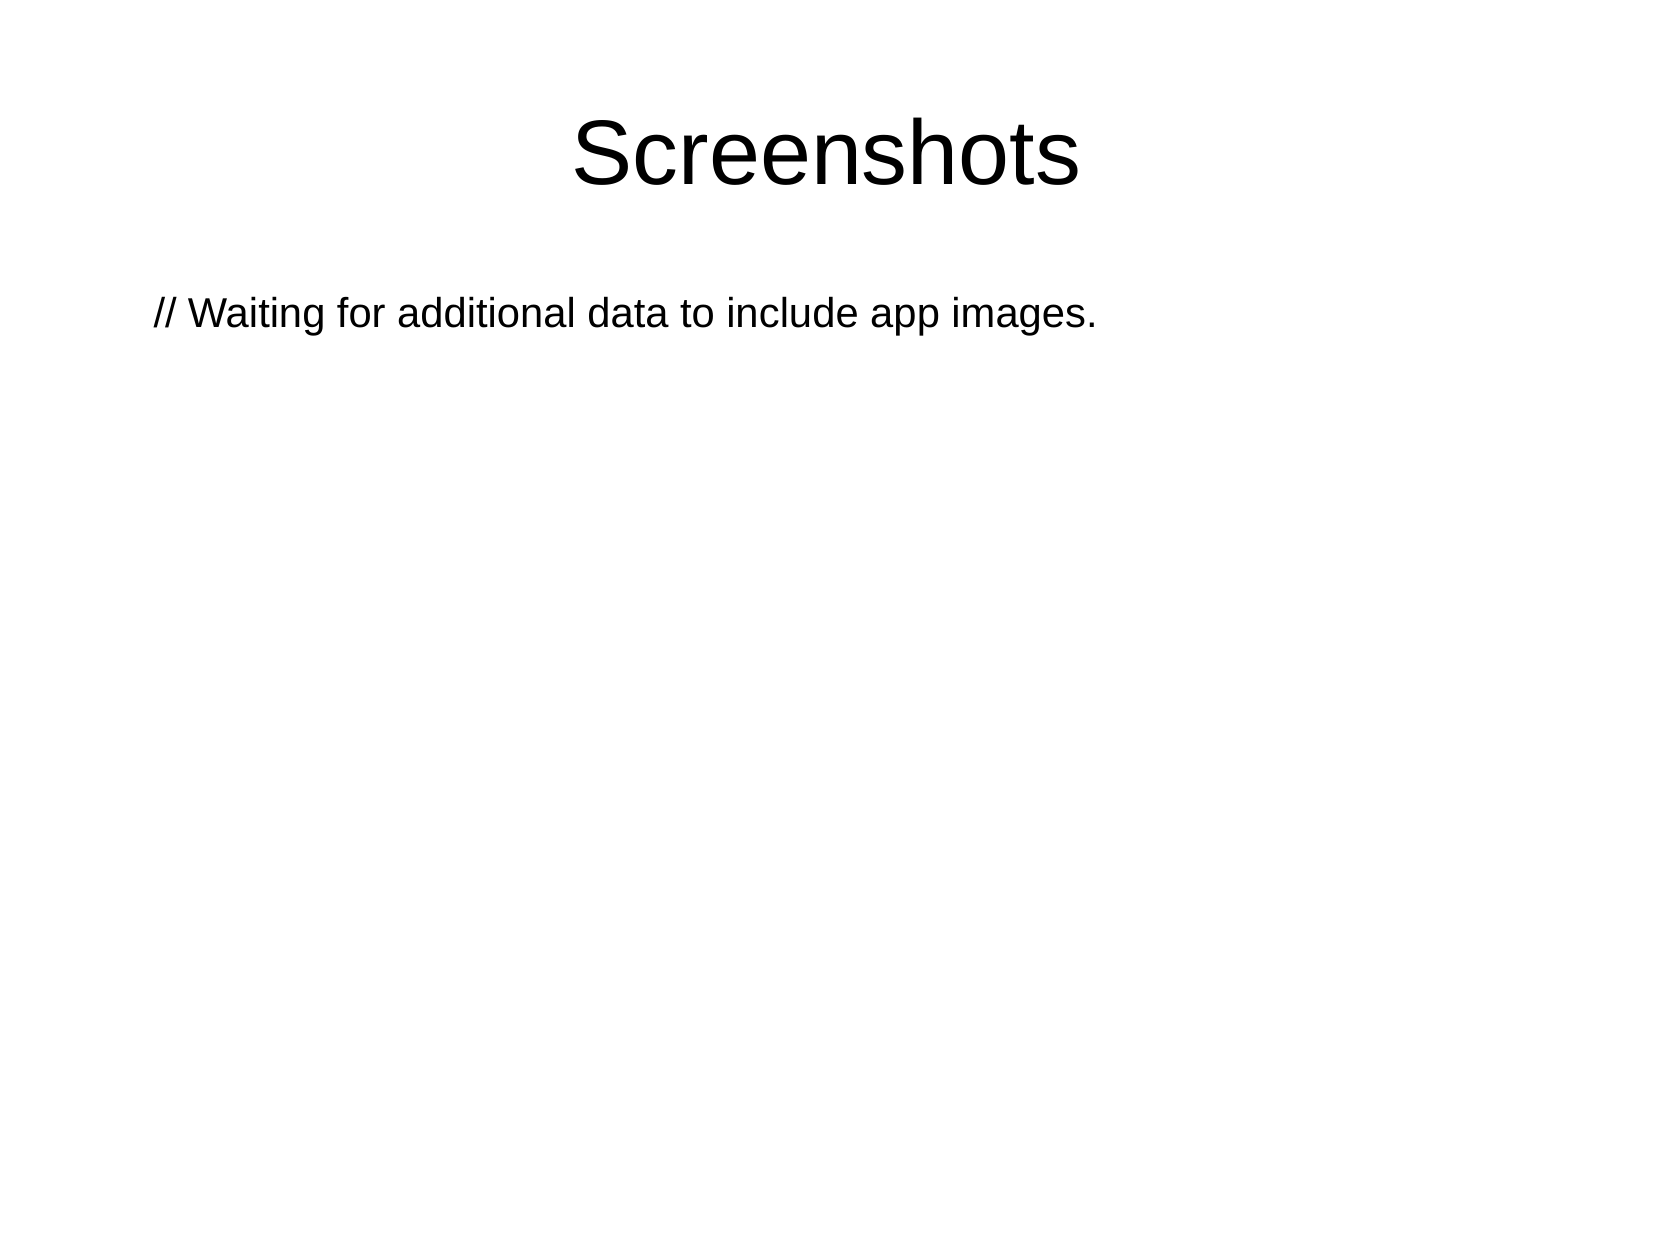

# Screenshots
// Waiting for additional data to include app images.